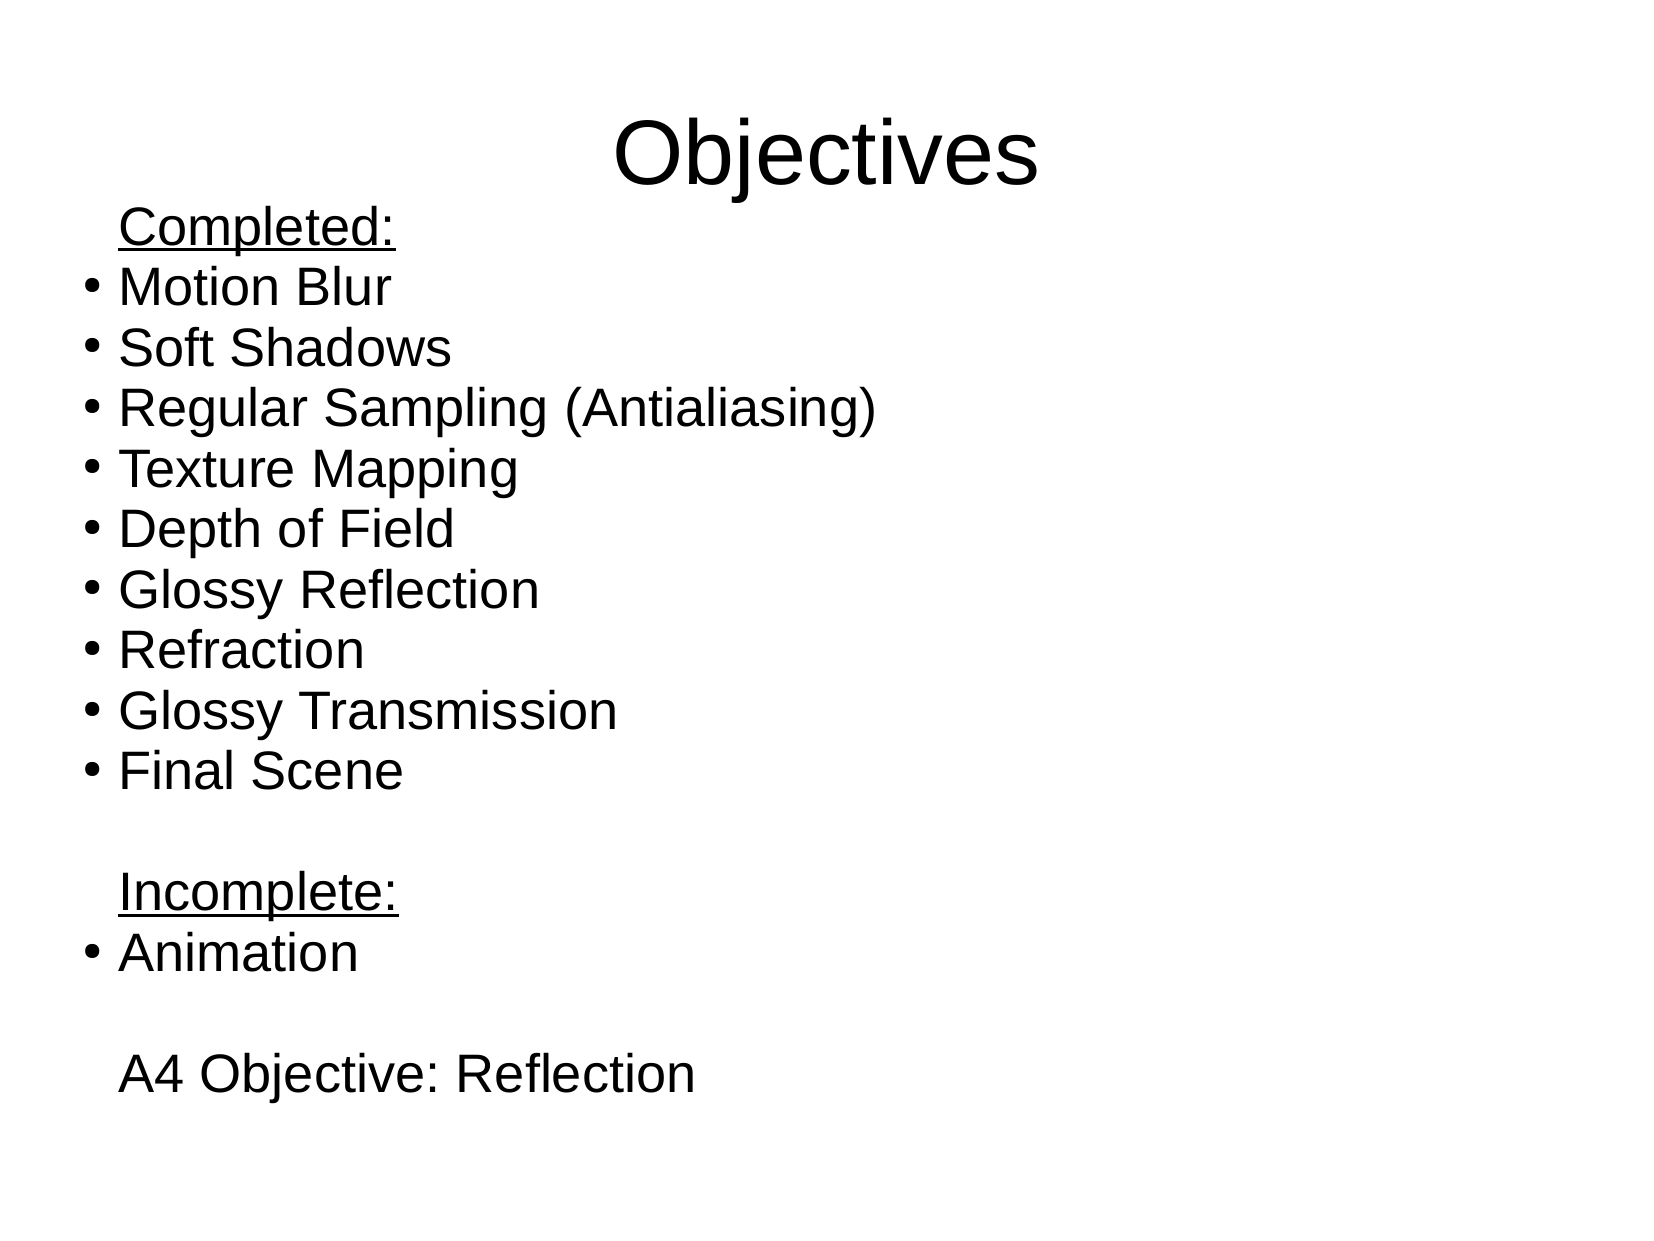

# Objectives
Completed:
Motion Blur
Soft Shadows
Regular Sampling (Antialiasing)
Texture Mapping
Depth of Field
Glossy Reflection
Refraction
Glossy Transmission
Final Scene
Incomplete:
Animation
A4 Objective: Reflection